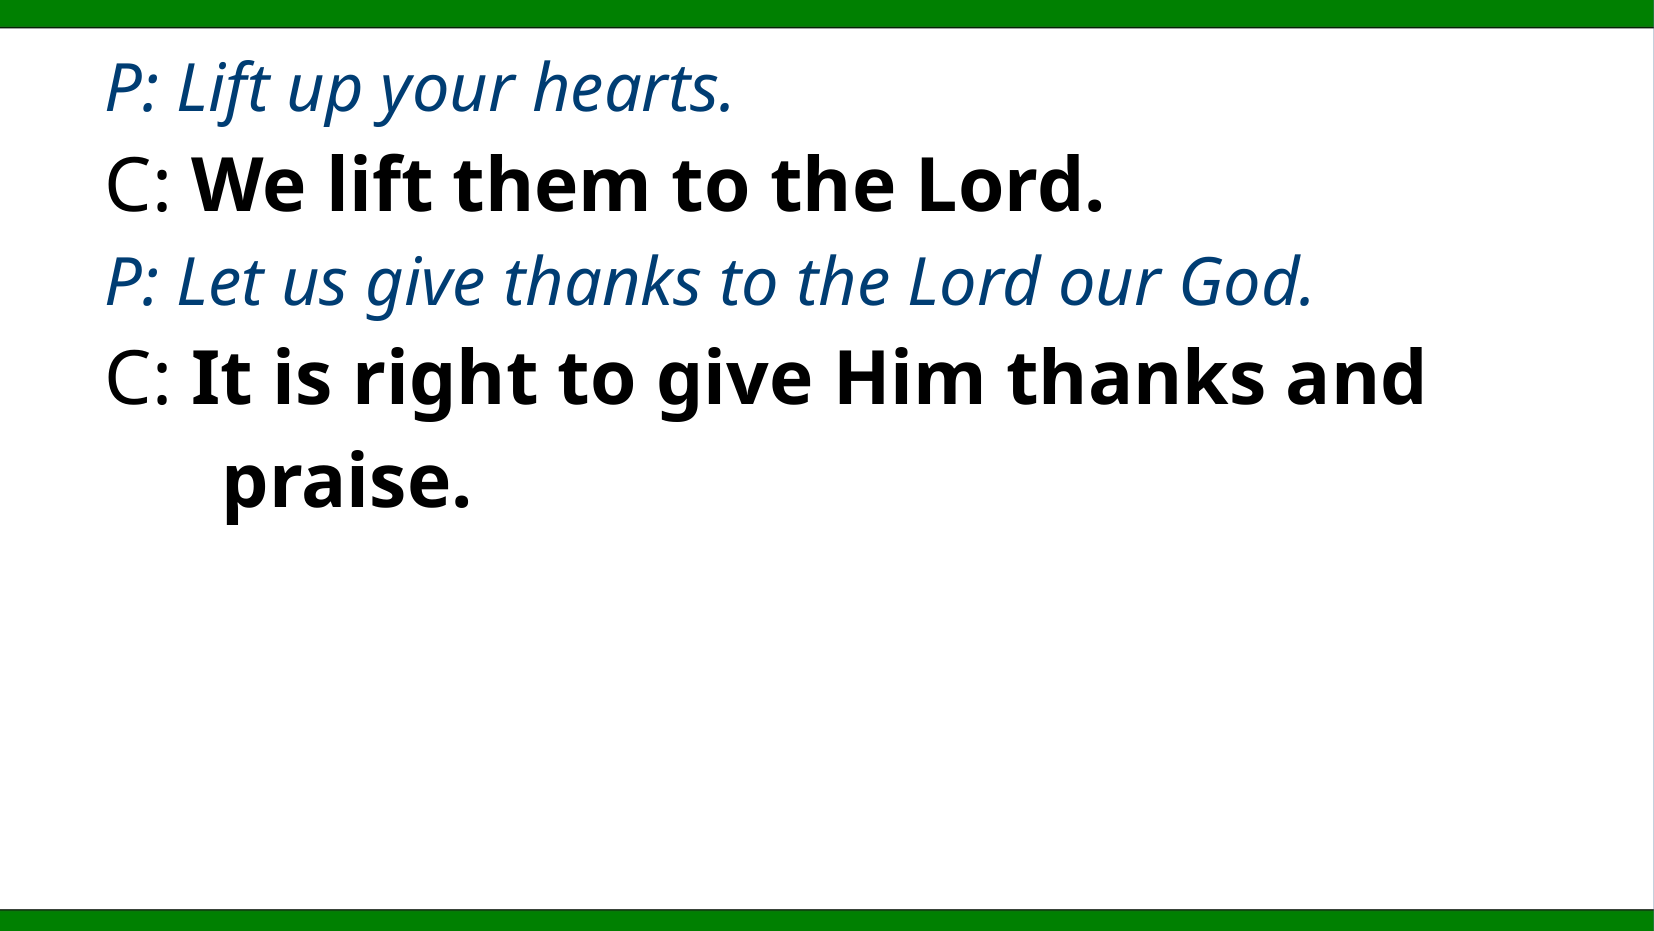

P: Lift up your hearts.
C: We lift them to the Lord.
P: Let us give thanks to the Lord our God.
C: It is right to give Him thanks and
 praise.